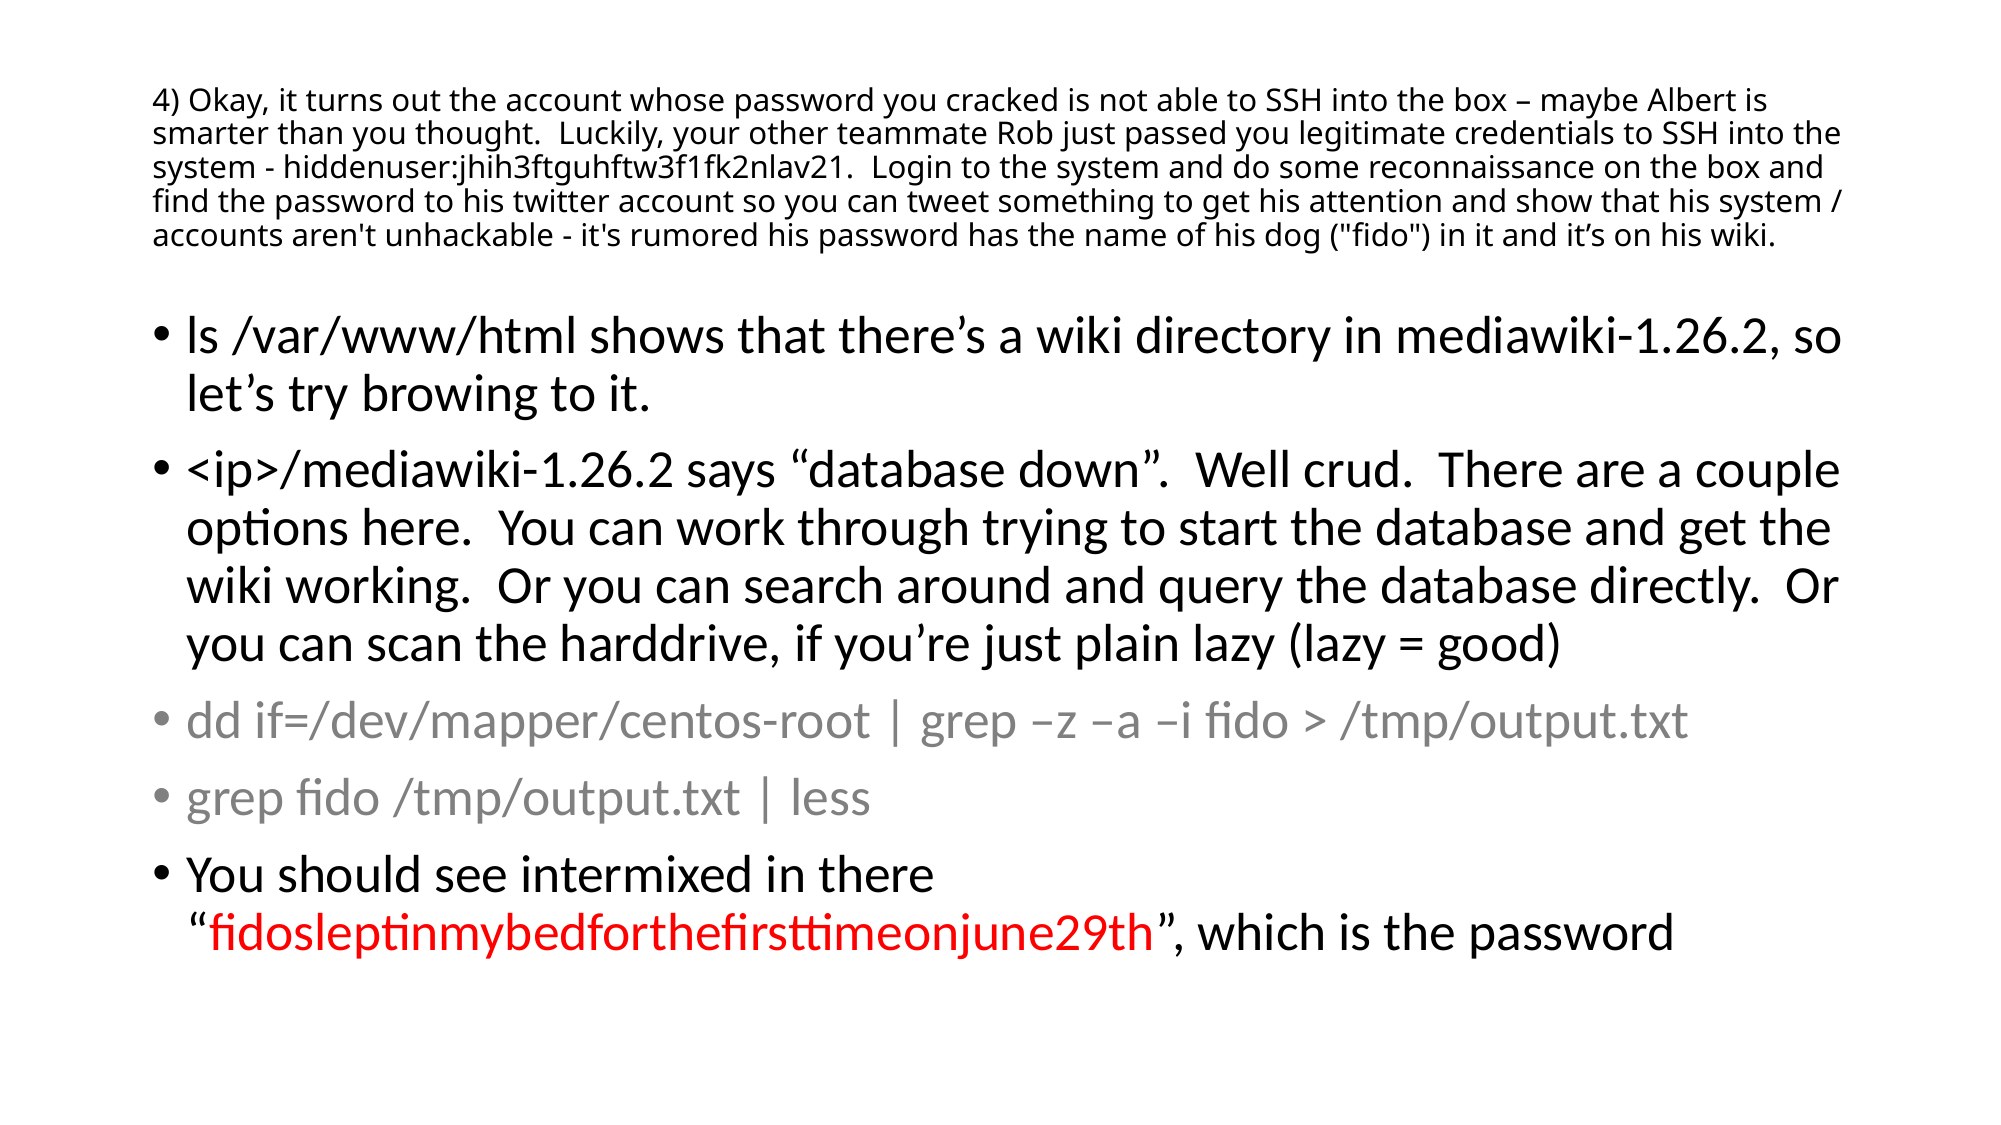

# 4) Okay, it turns out the account whose password you cracked is not able to SSH into the box – maybe Albert is smarter than you thought. Luckily, your other teammate Rob just passed you legitimate credentials to SSH into the system - hiddenuser:jhih3ftguhftw3f1fk2nlav21. Login to the system and do some reconnaissance on the box and find the password to his twitter account so you can tweet something to get his attention and show that his system / accounts aren't unhackable - it's rumored his password has the name of his dog ("fido") in it and it’s on his wiki.
ls /var/www/html shows that there’s a wiki directory in mediawiki-1.26.2, so let’s try browing to it.
<ip>/mediawiki-1.26.2 says “database down”. Well crud. There are a couple options here. You can work through trying to start the database and get the wiki working. Or you can search around and query the database directly. Or you can scan the harddrive, if you’re just plain lazy (lazy = good)
dd if=/dev/mapper/centos-root | grep –z –a –i fido > /tmp/output.txt
grep fido /tmp/output.txt | less
You should see intermixed in there “fidosleptinmybedforthefirsttimeonjune29th”, which is the password